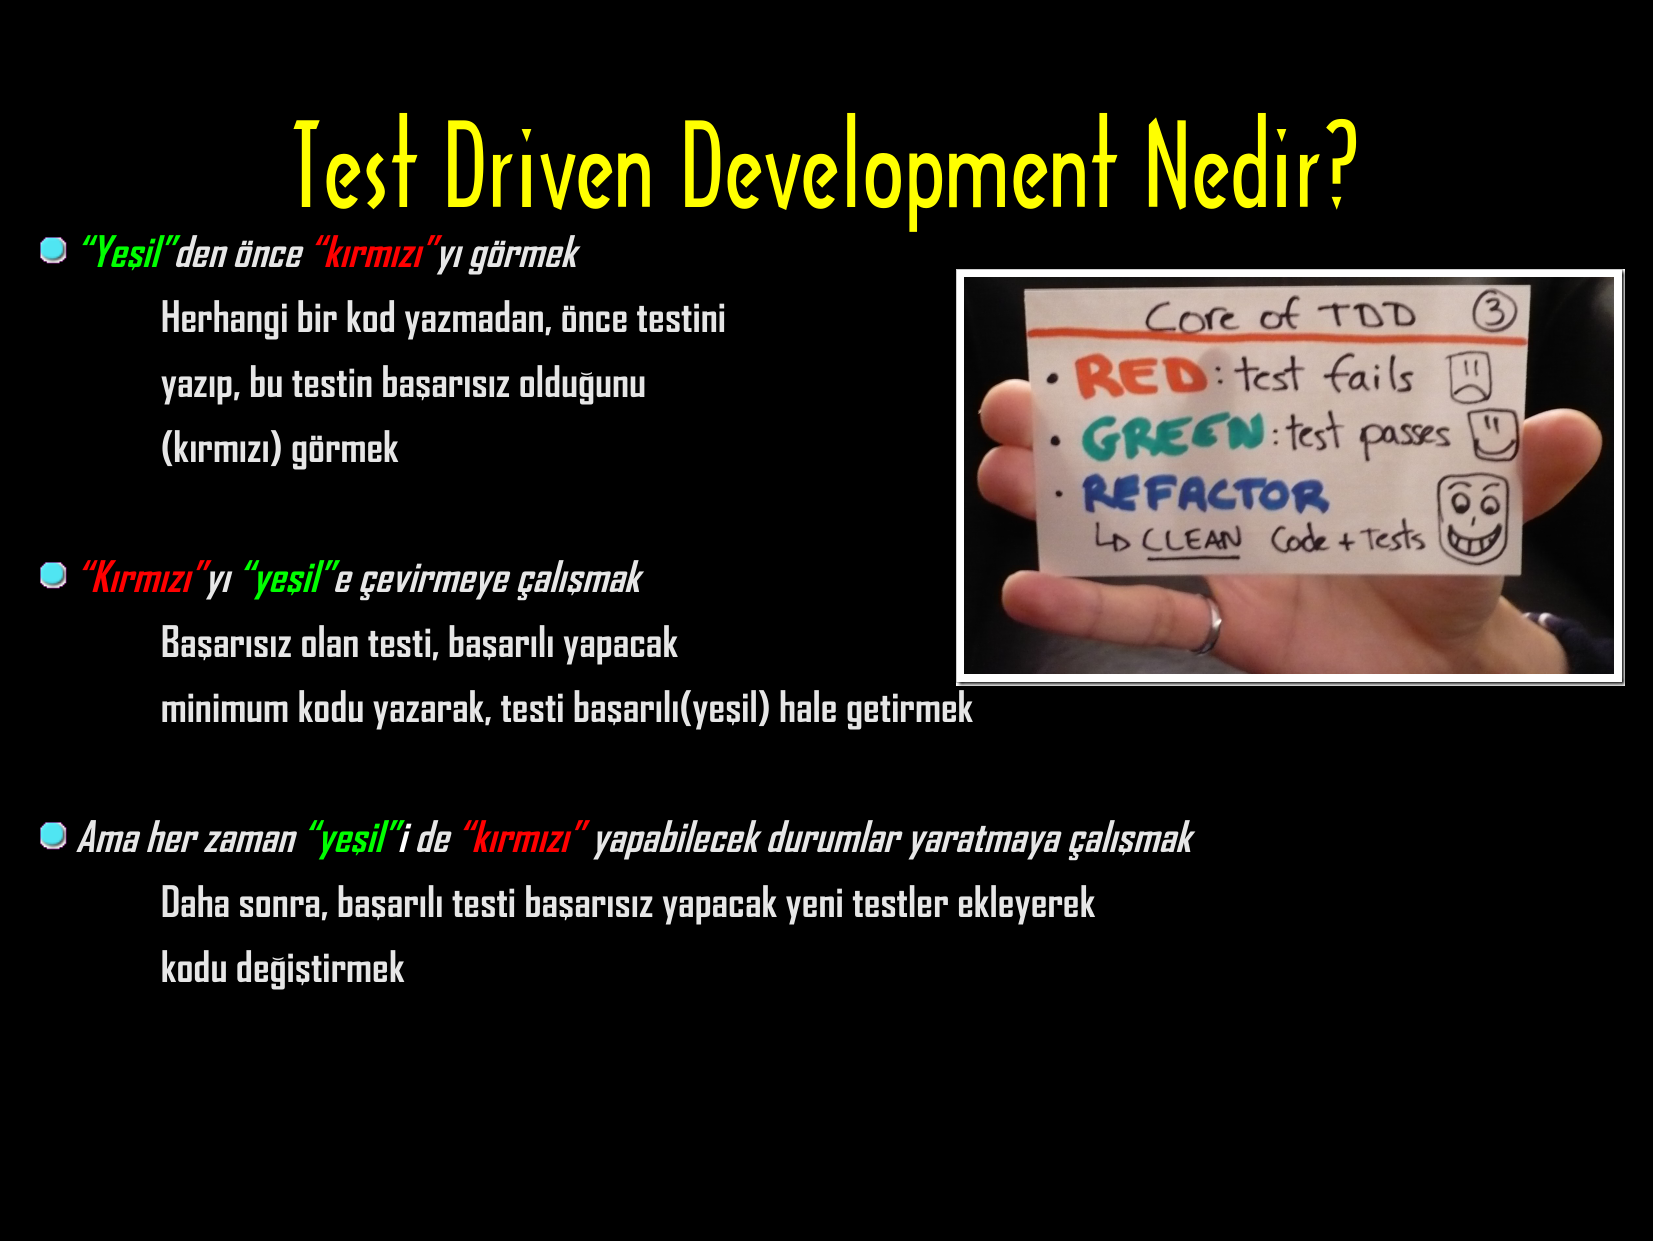

Test Driven Development Nedir?
 “Yeşil”den önce “kırmızı”yı görmek
Herhangi bir kod yazmadan, önce testini
yazıp, bu testin başarısız olduğunu
(kırmızı) görmek
 “Kırmızı”yı “yeşil”e çevirmeye çalışmak
Başarısız olan testi, başarılı yapacak
minimum kodu yazarak, testi başarılı(yeşil) hale getirmek
 Ama her zaman “yeşil”i de “kırmızı” yapabilecek durumlar yaratmaya çalışmak
Daha sonra, başarılı testi başarısız yapacak yeni testler ekleyerek
kodu değiştirmek